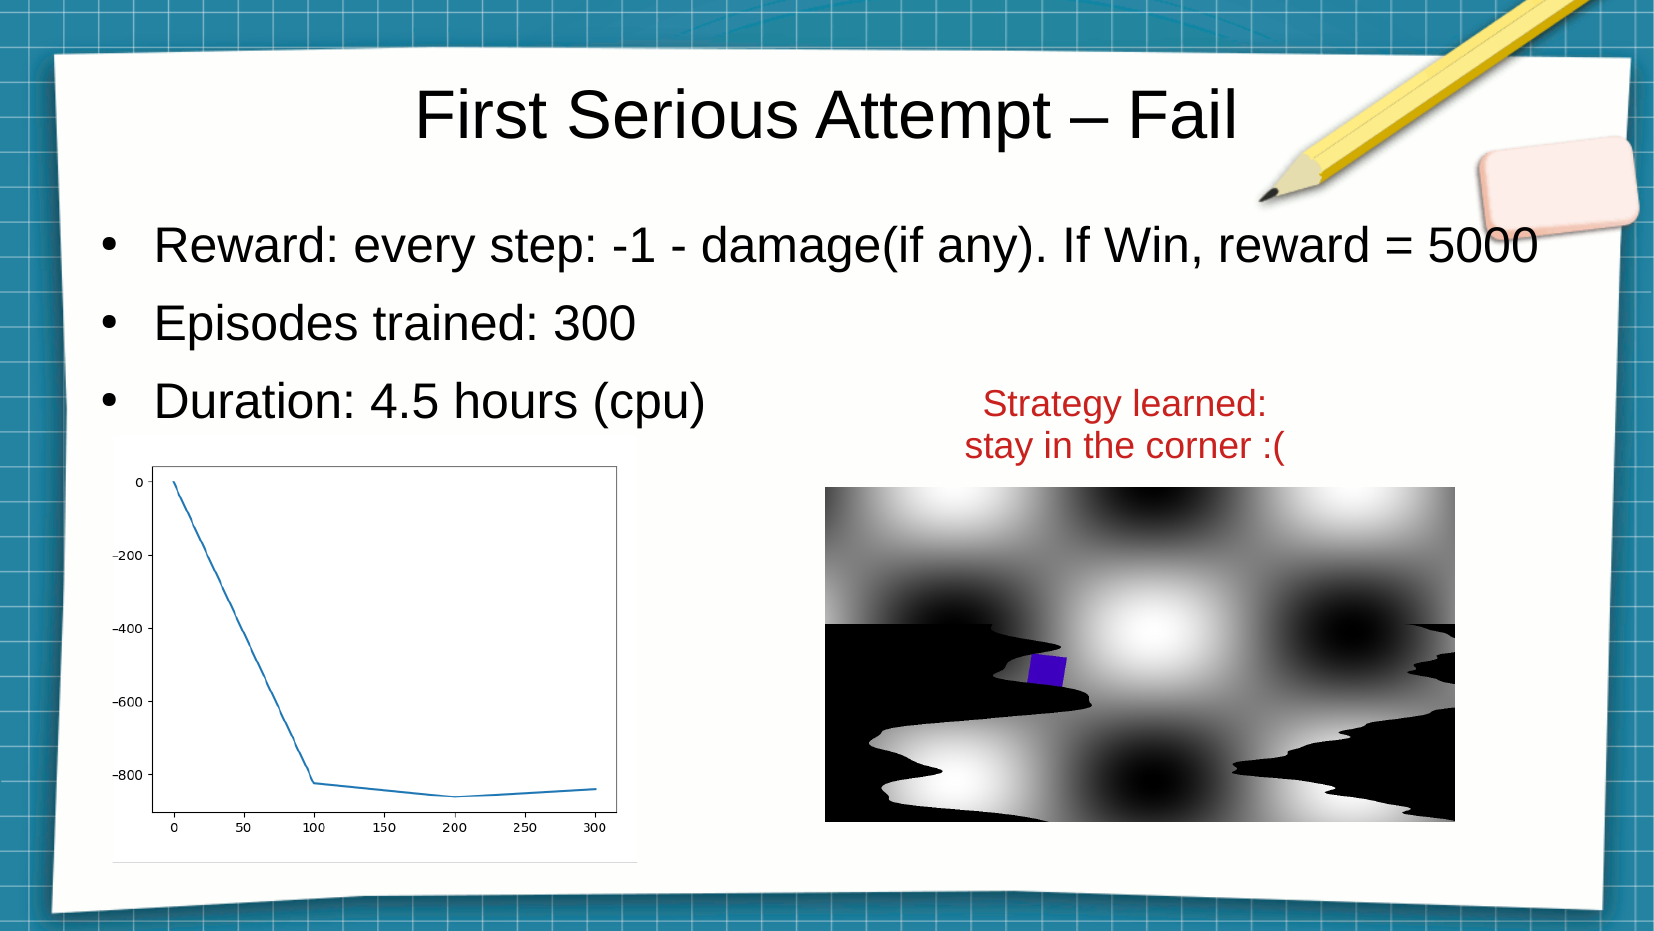

# First Serious Attempt – Fail
Reward: every step: -1 - damage(if any). If Win, reward = 5000
Episodes trained: 300
Duration: 4.5 hours (cpu)
Strategy learned: stay in the corner :(